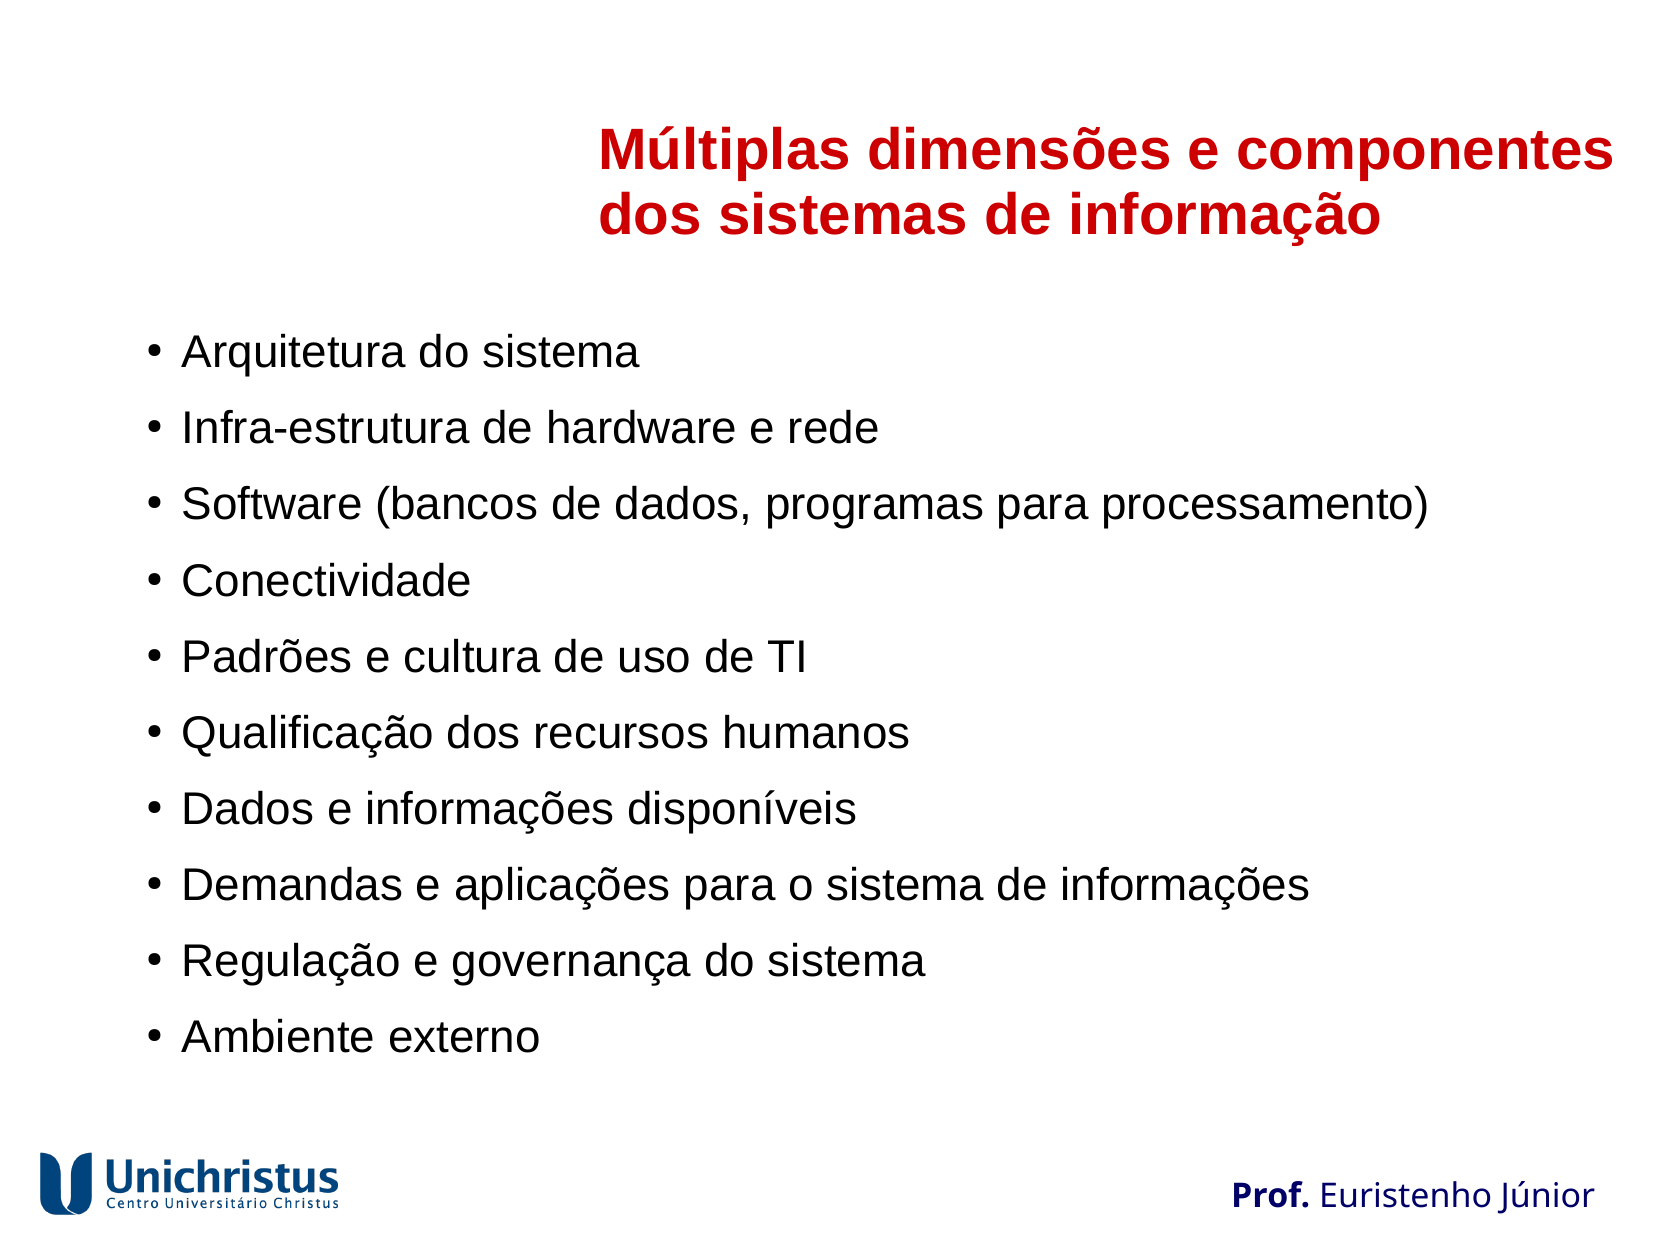

Múltiplas dimensões e componentes
dos sistemas de informação
Arquitetura do sistema
Infra-estrutura de hardware e rede
Software (bancos de dados, programas para processamento)
Conectividade
Padrões e cultura de uso de TI
Qualificação dos recursos humanos
Dados e informações disponíveis
Demandas e aplicações para o sistema de informações
Regulação e governança do sistema
Ambiente externo
Prof. Euristenho Júnior